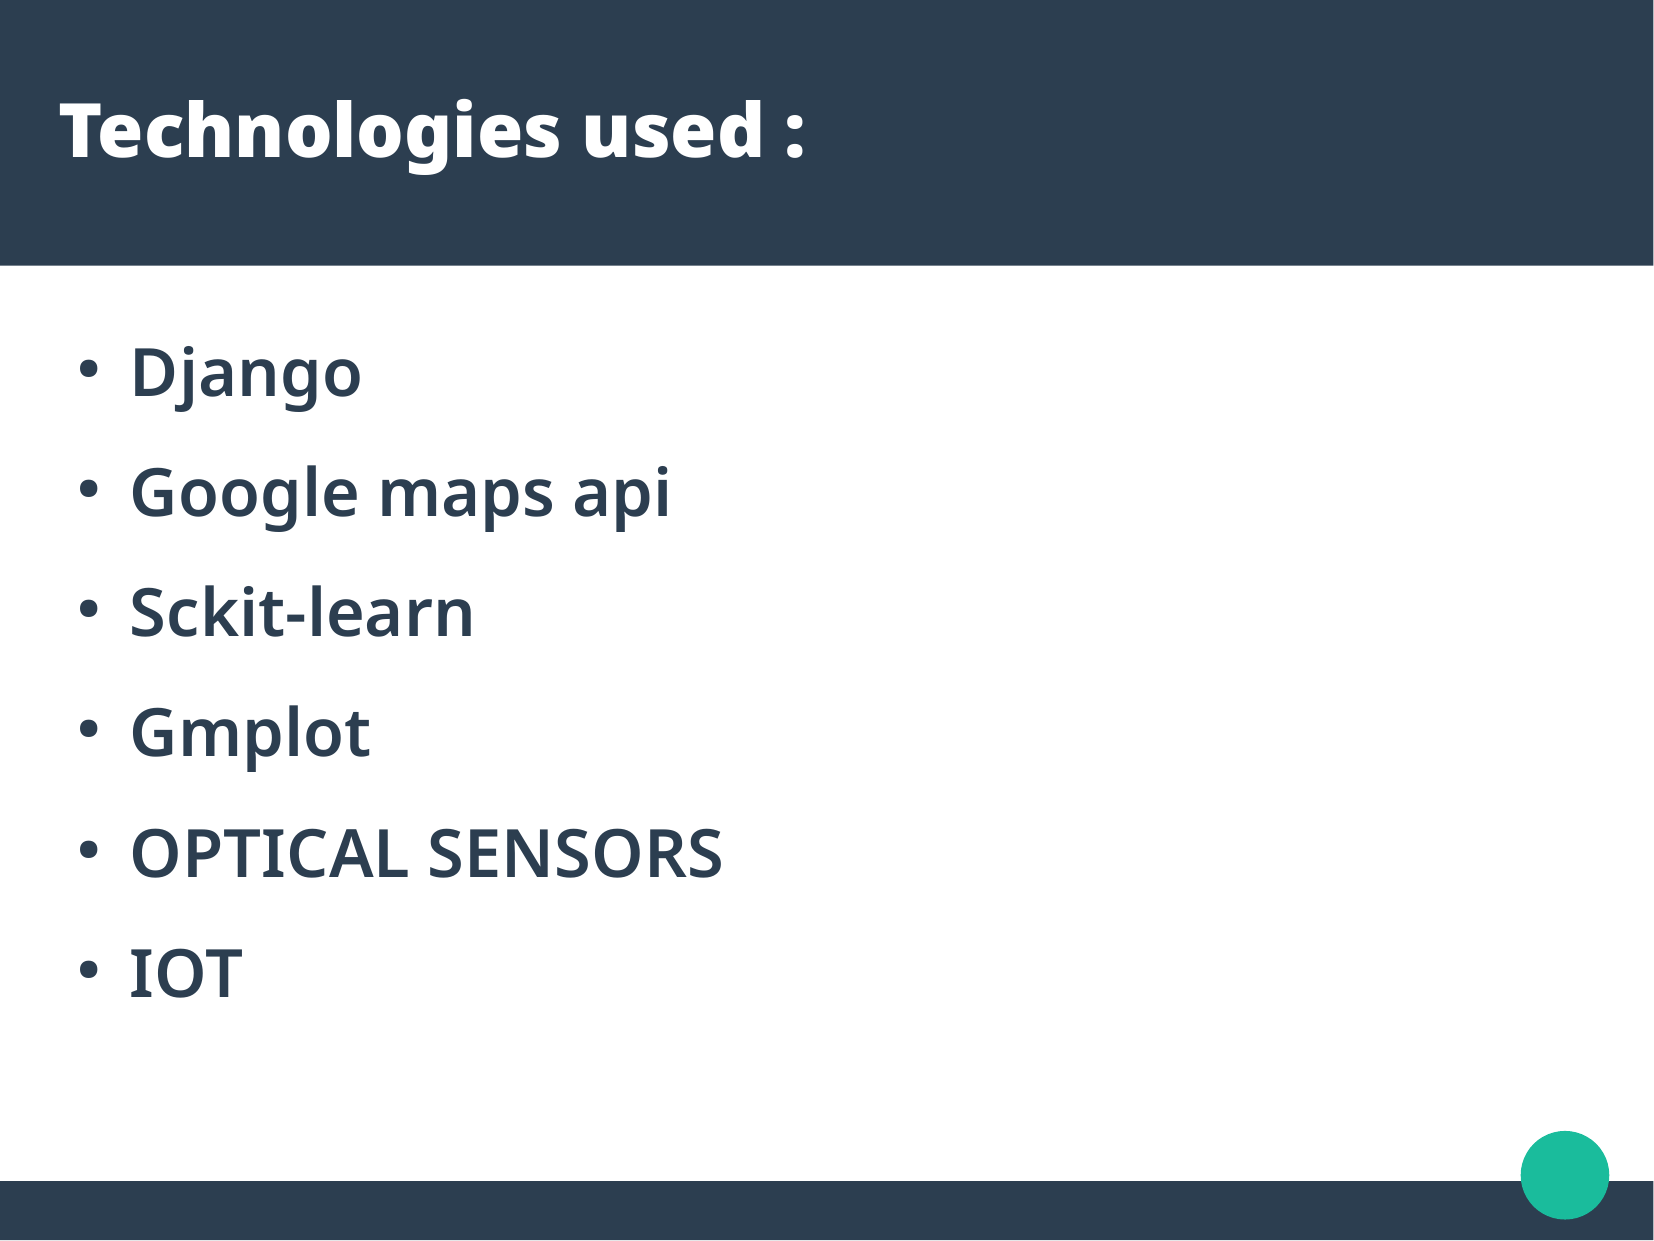

# Technologies used :
Django
Google maps api
Sckit-learn
Gmplot
OPTICAL SENSORS
IOT